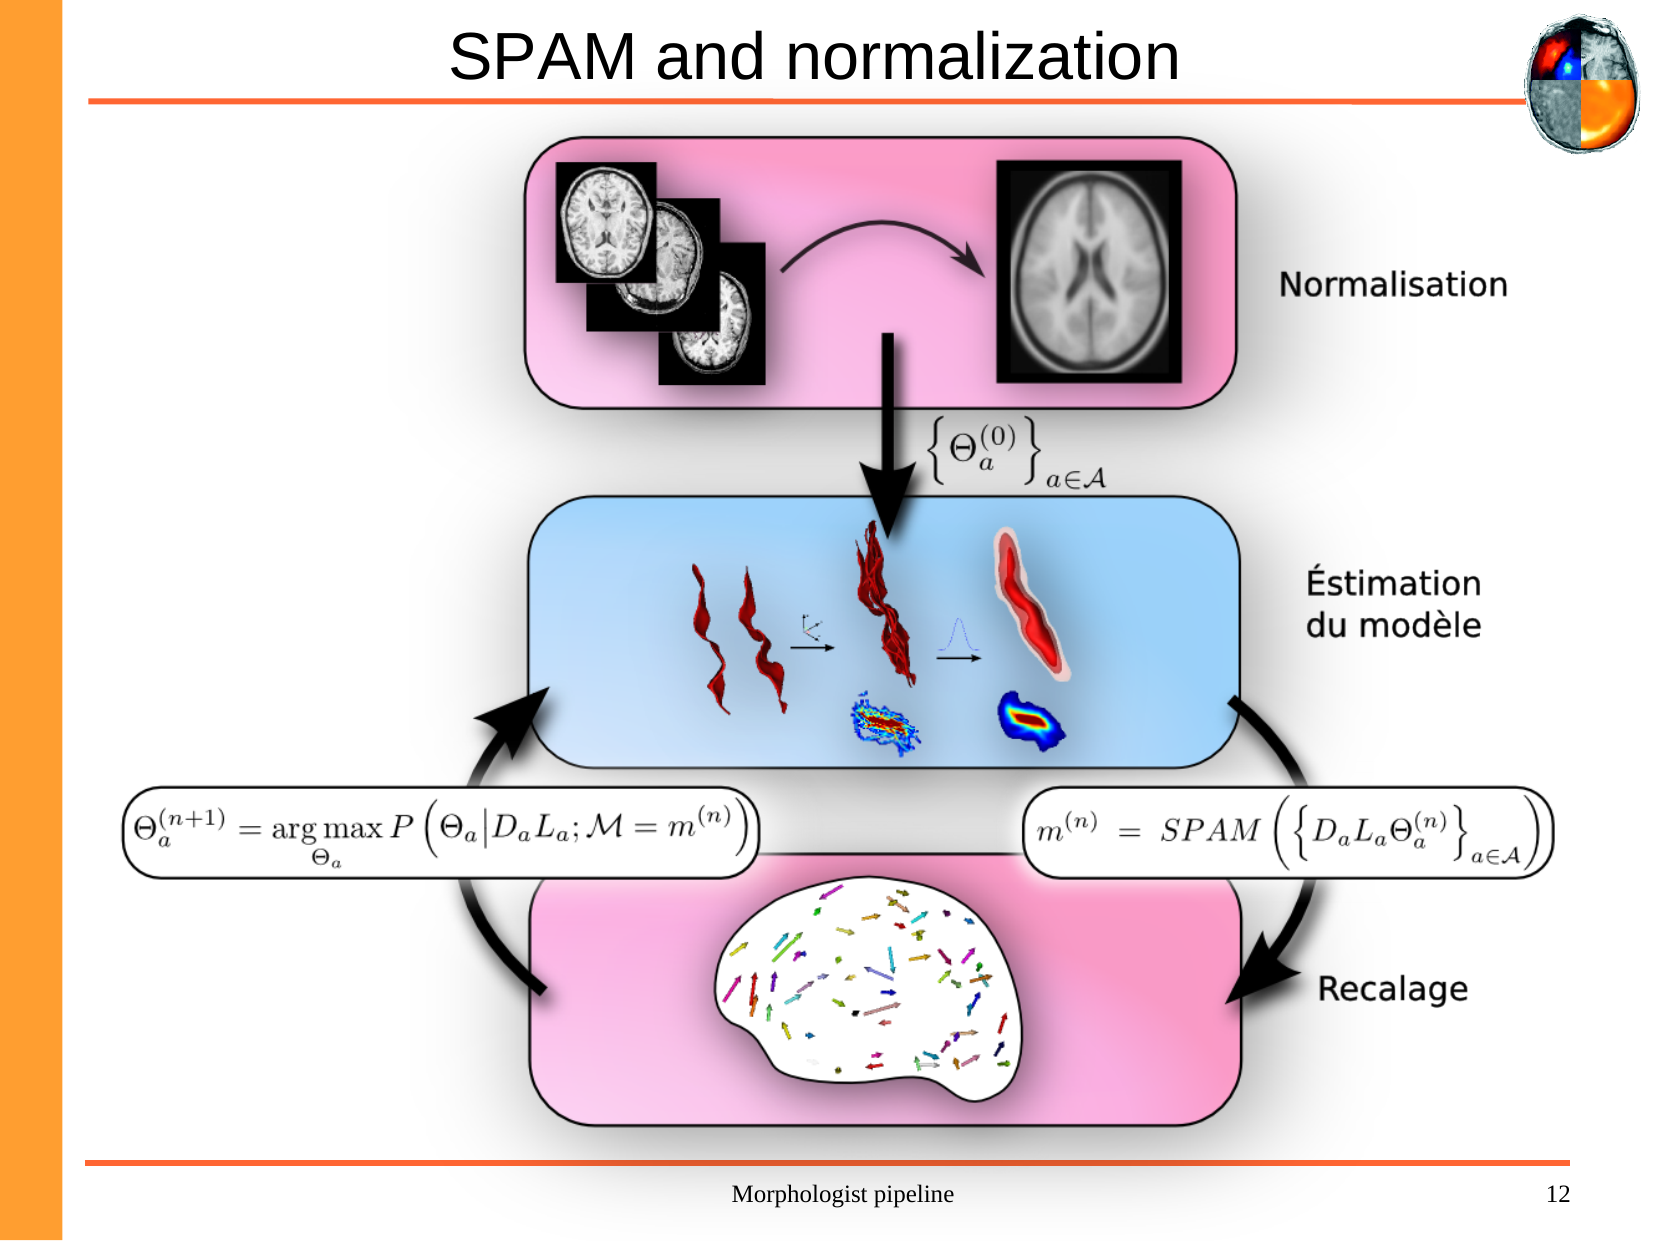

# SPAM and normalization
Morphologist pipeline
12